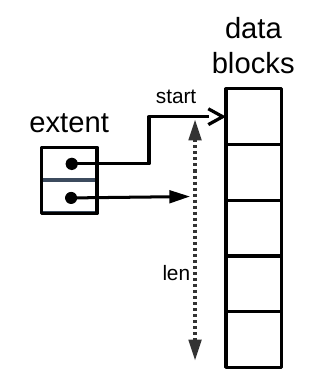

data
blocks
start
100
101
102
103
104
extent
len